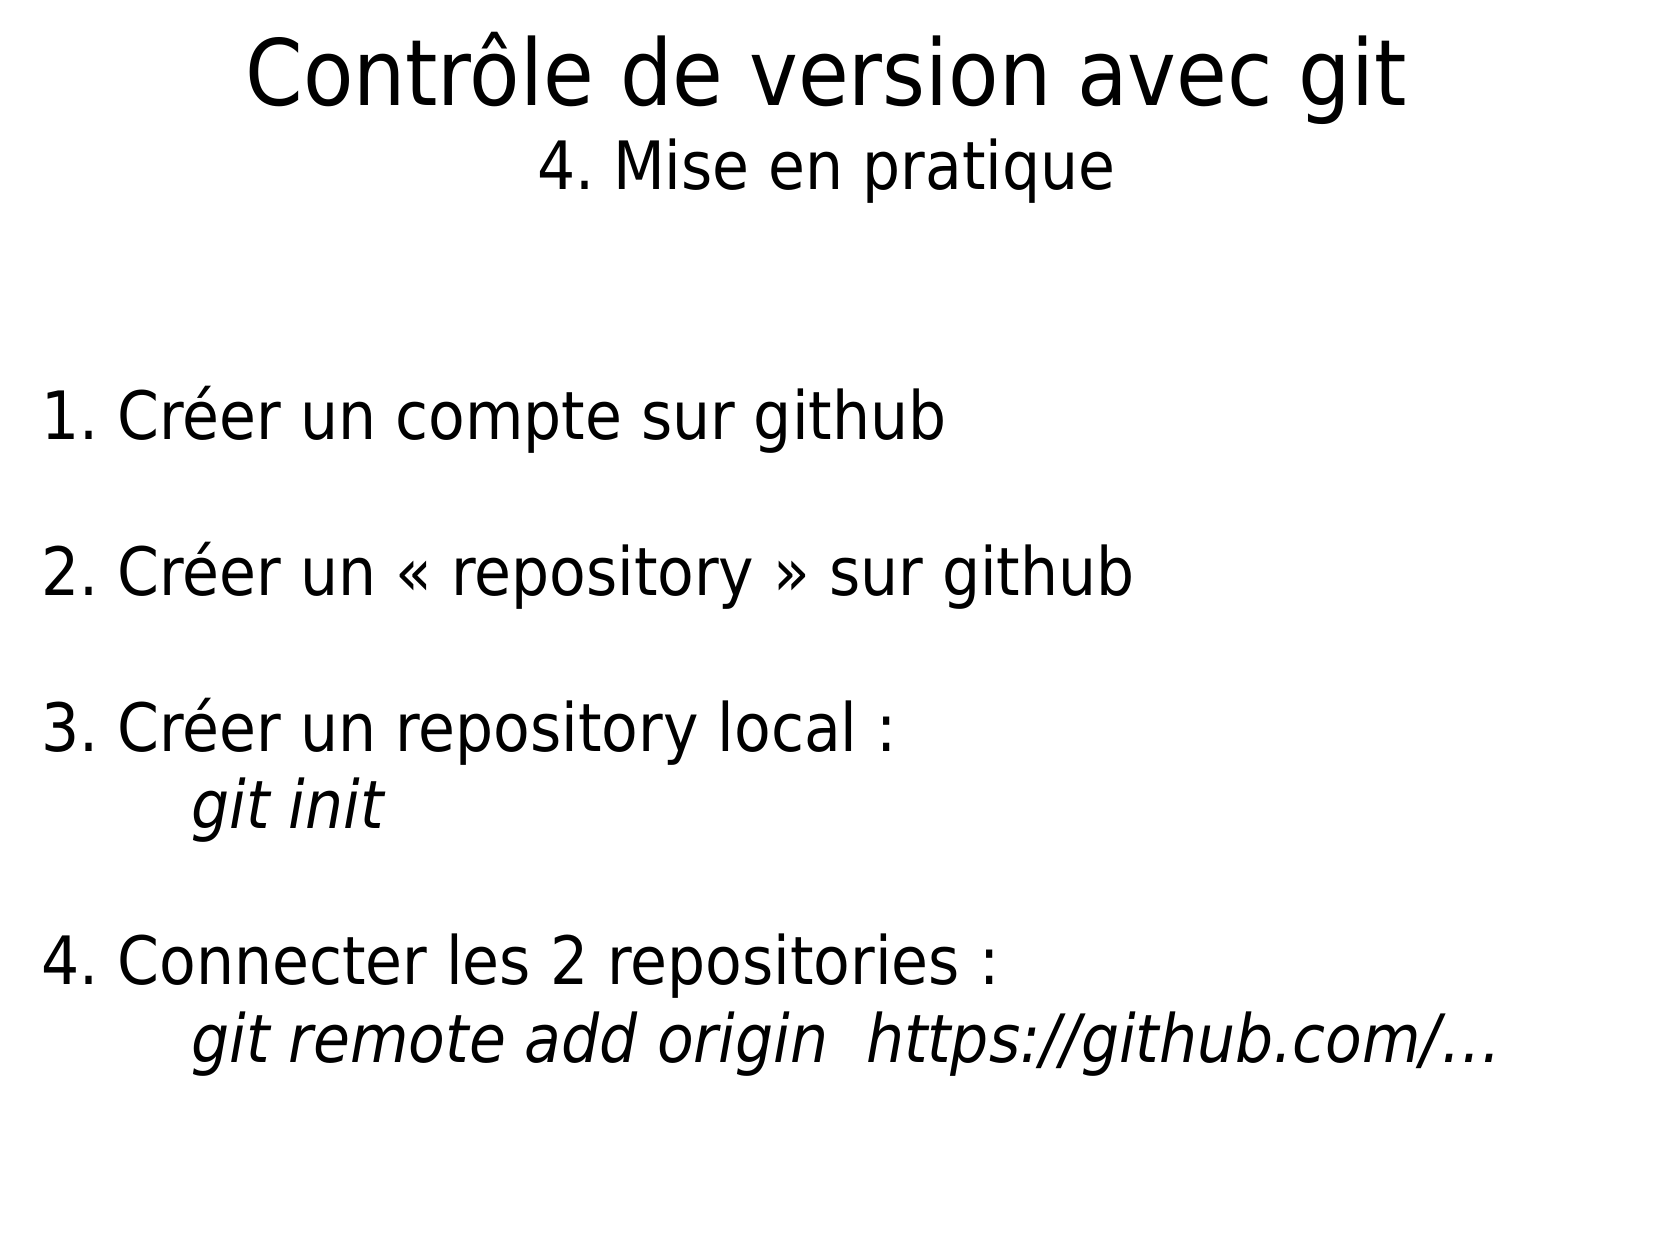

# Contrôle de version avec git 4. Mise en pratique
1. Créer un compte sur github
2. Créer un « repository » sur github
3. Créer un repository local :
		git init
4. Connecter les 2 repositories :
		git remote add origin https://github.com/…